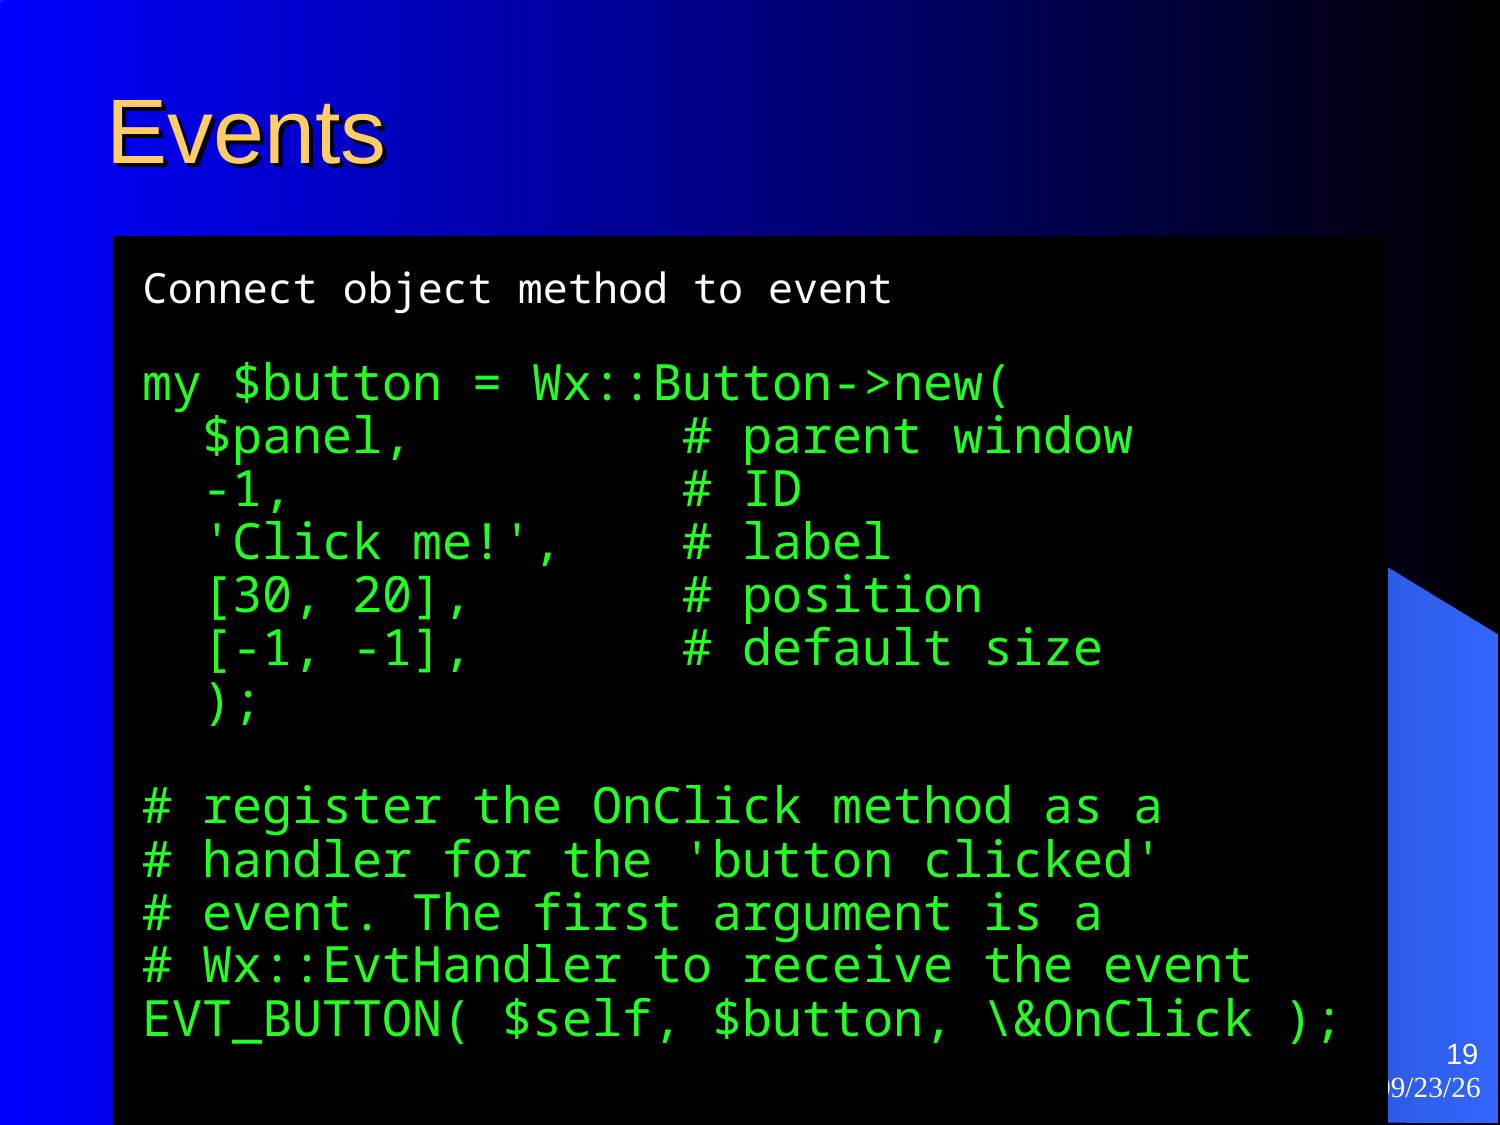

# Events
Connect object method to event
my $button = Wx::Button->new(
 $panel, # parent window
 -1, # ID
 'Click me!', # label
 [30, 20], # position
 [-1, -1], # default size
 );
# register the OnClick method as a
# handler for the 'button clicked'
# event. The first argument is a
# Wx::EvtHandler to receive the event
EVT_BUTTON( $self, $button, \&OnClick );
19
Introduction to WxWidgets